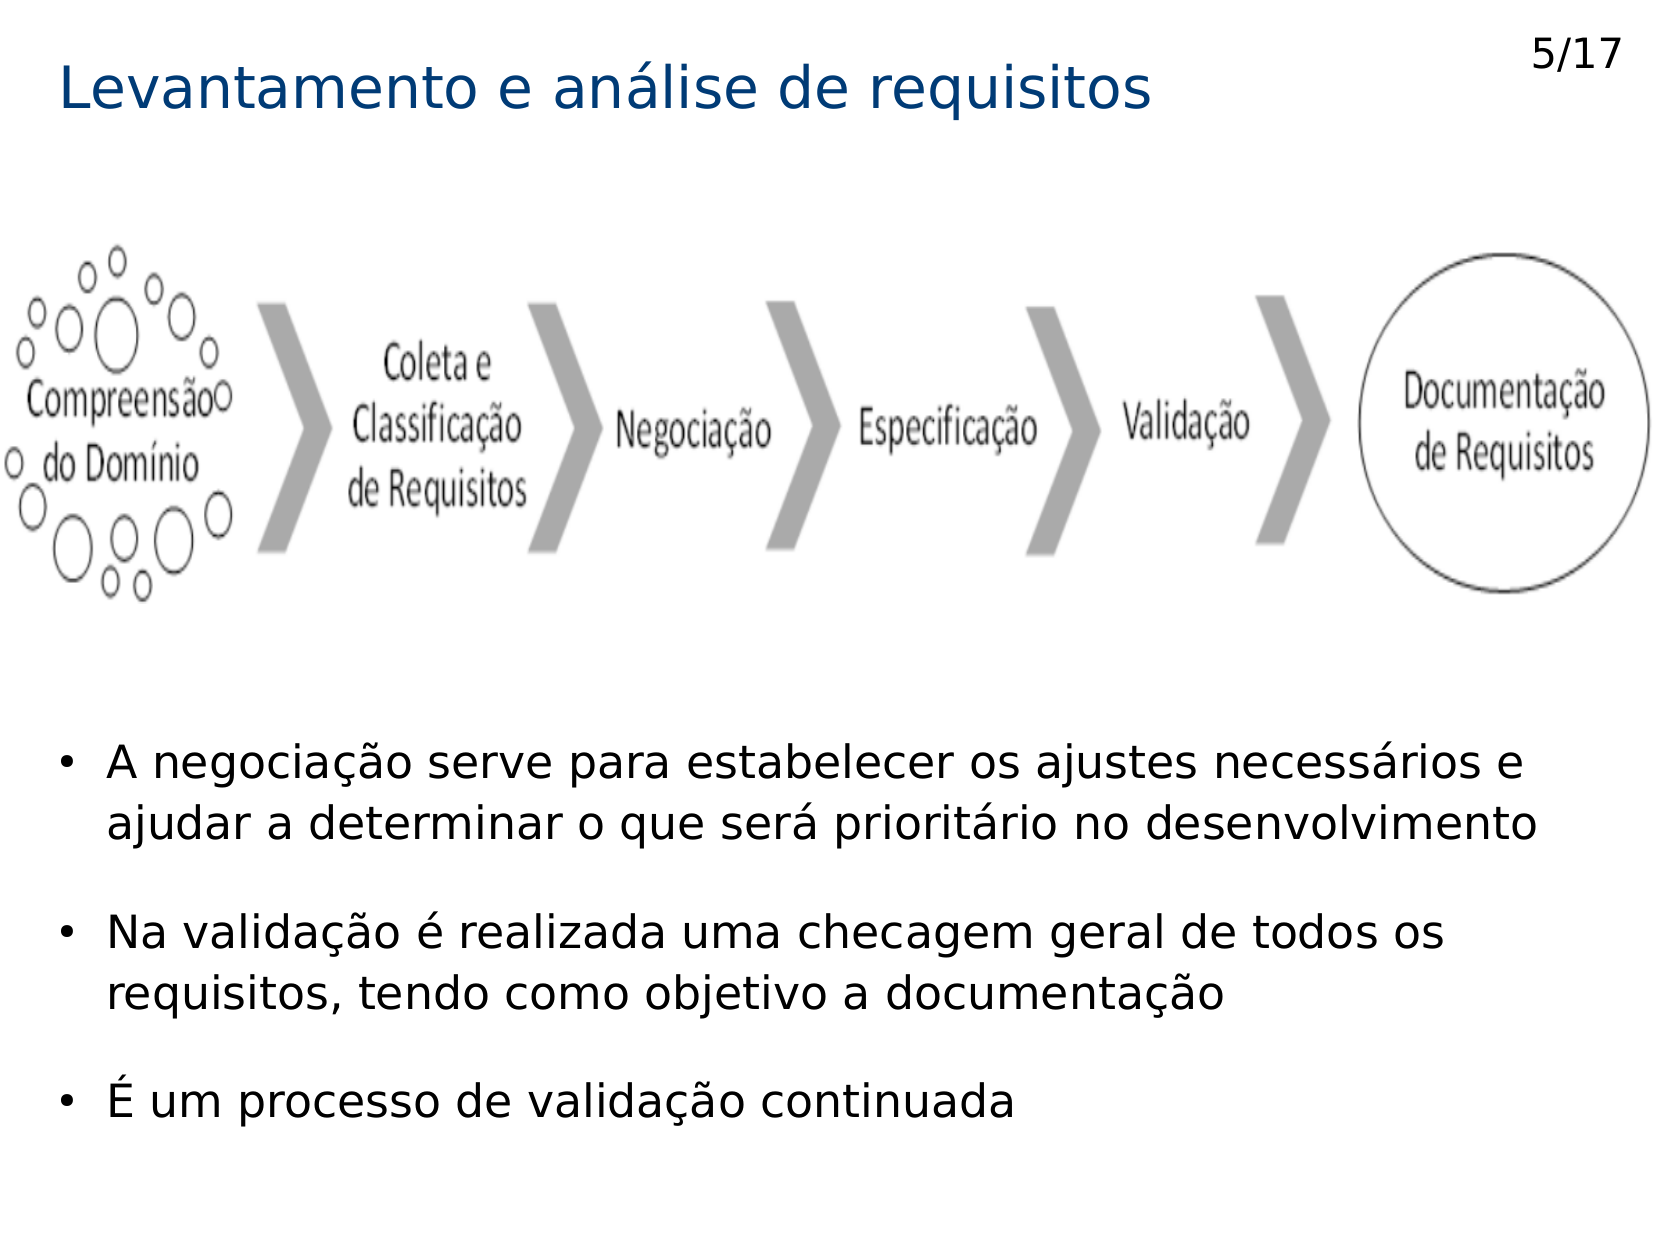

# Levantamento e análise de requisitos
5
A negociação serve para estabelecer os ajustes necessários e ajudar a determinar o que será prioritário no desenvolvimento
Na validação é realizada uma checagem geral de todos os requisitos, tendo como objetivo a documentação
É um processo de validação continuada